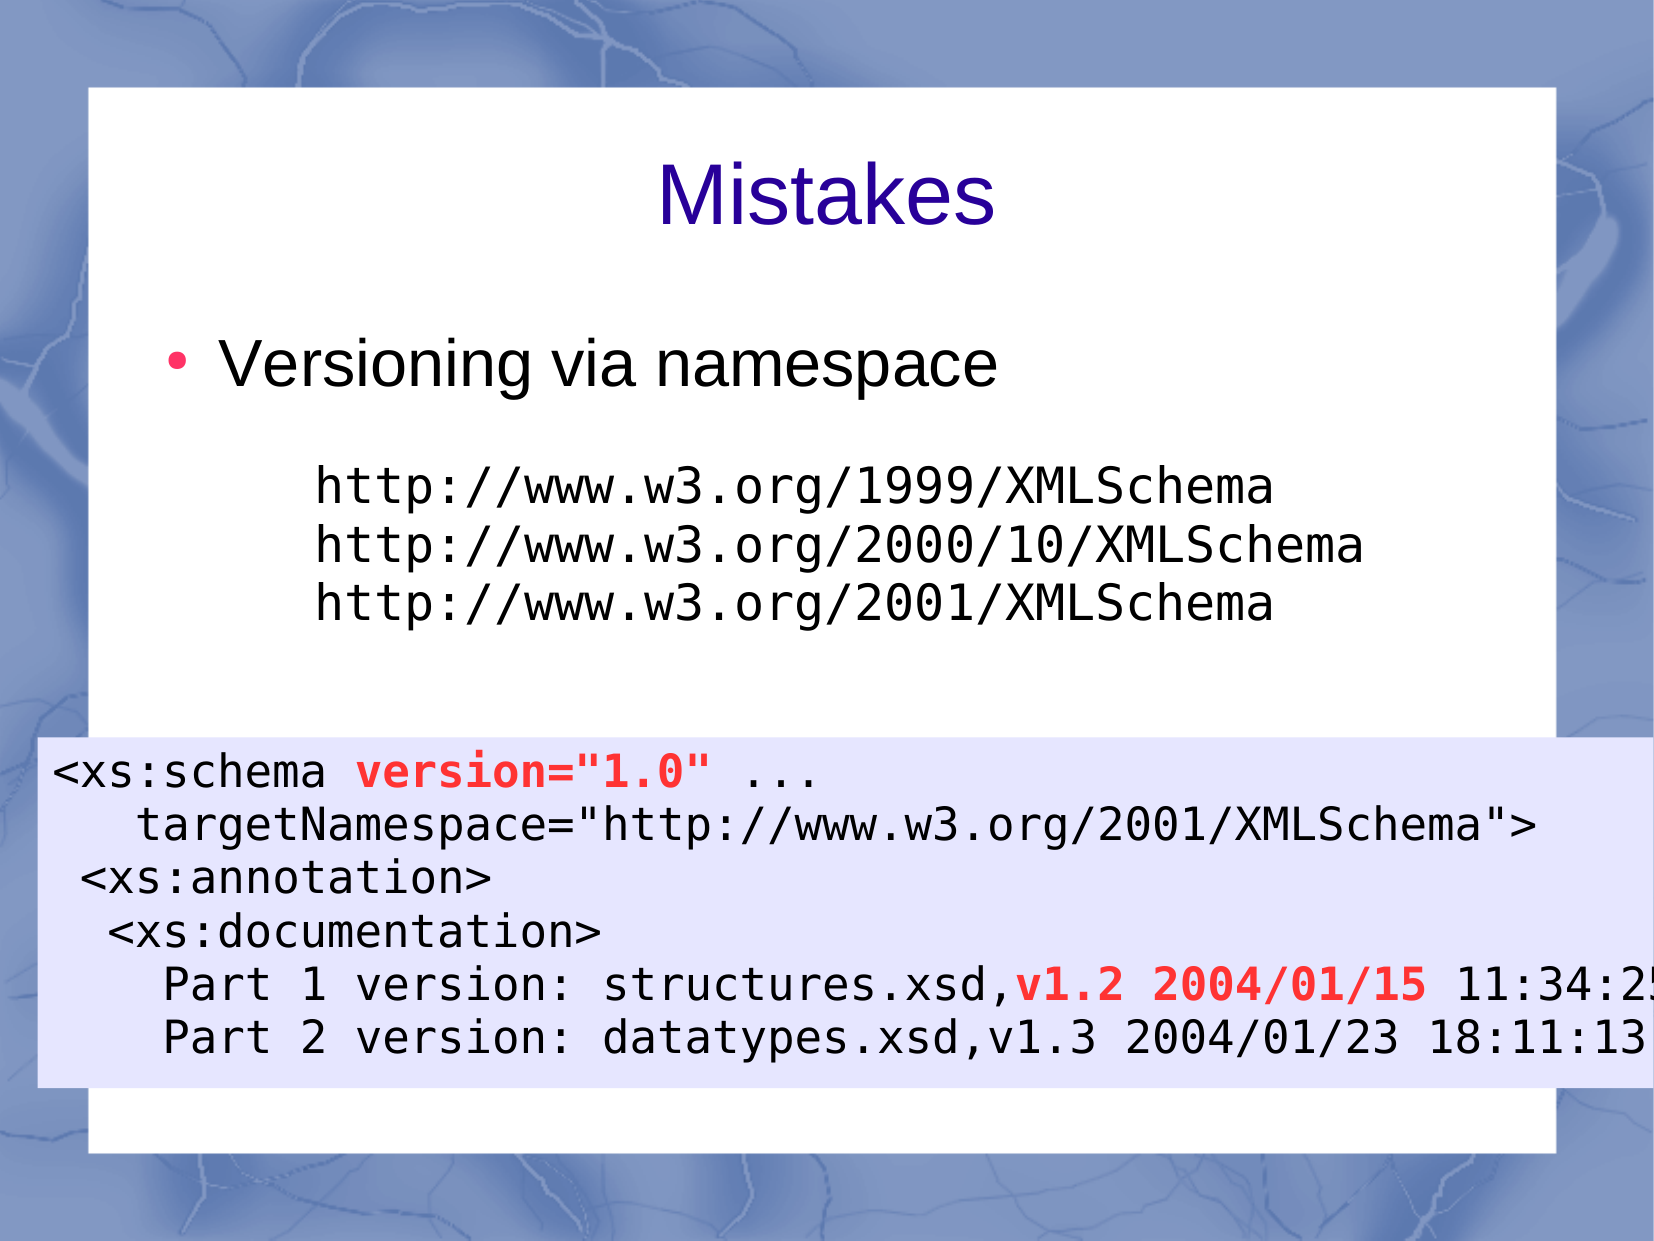

# Mistakes
Versioning via namespace
http://www.w3.org/1999/XMLSchema
http://www.w3.org/2000/10/XMLSchema
http://www.w3.org/2001/XMLSchema
<xs:schema version="1.0" ...
 targetNamespace="http://www.w3.org/2001/XMLSchema">
 <xs:annotation>
 <xs:documentation>
 Part 1 version: structures.xsd,v1.2 2004/01/15 11:34:25 ht Exp
 Part 2 version: datatypes.xsd,v1.3 2004/01/23 18:11:13 ht Exp